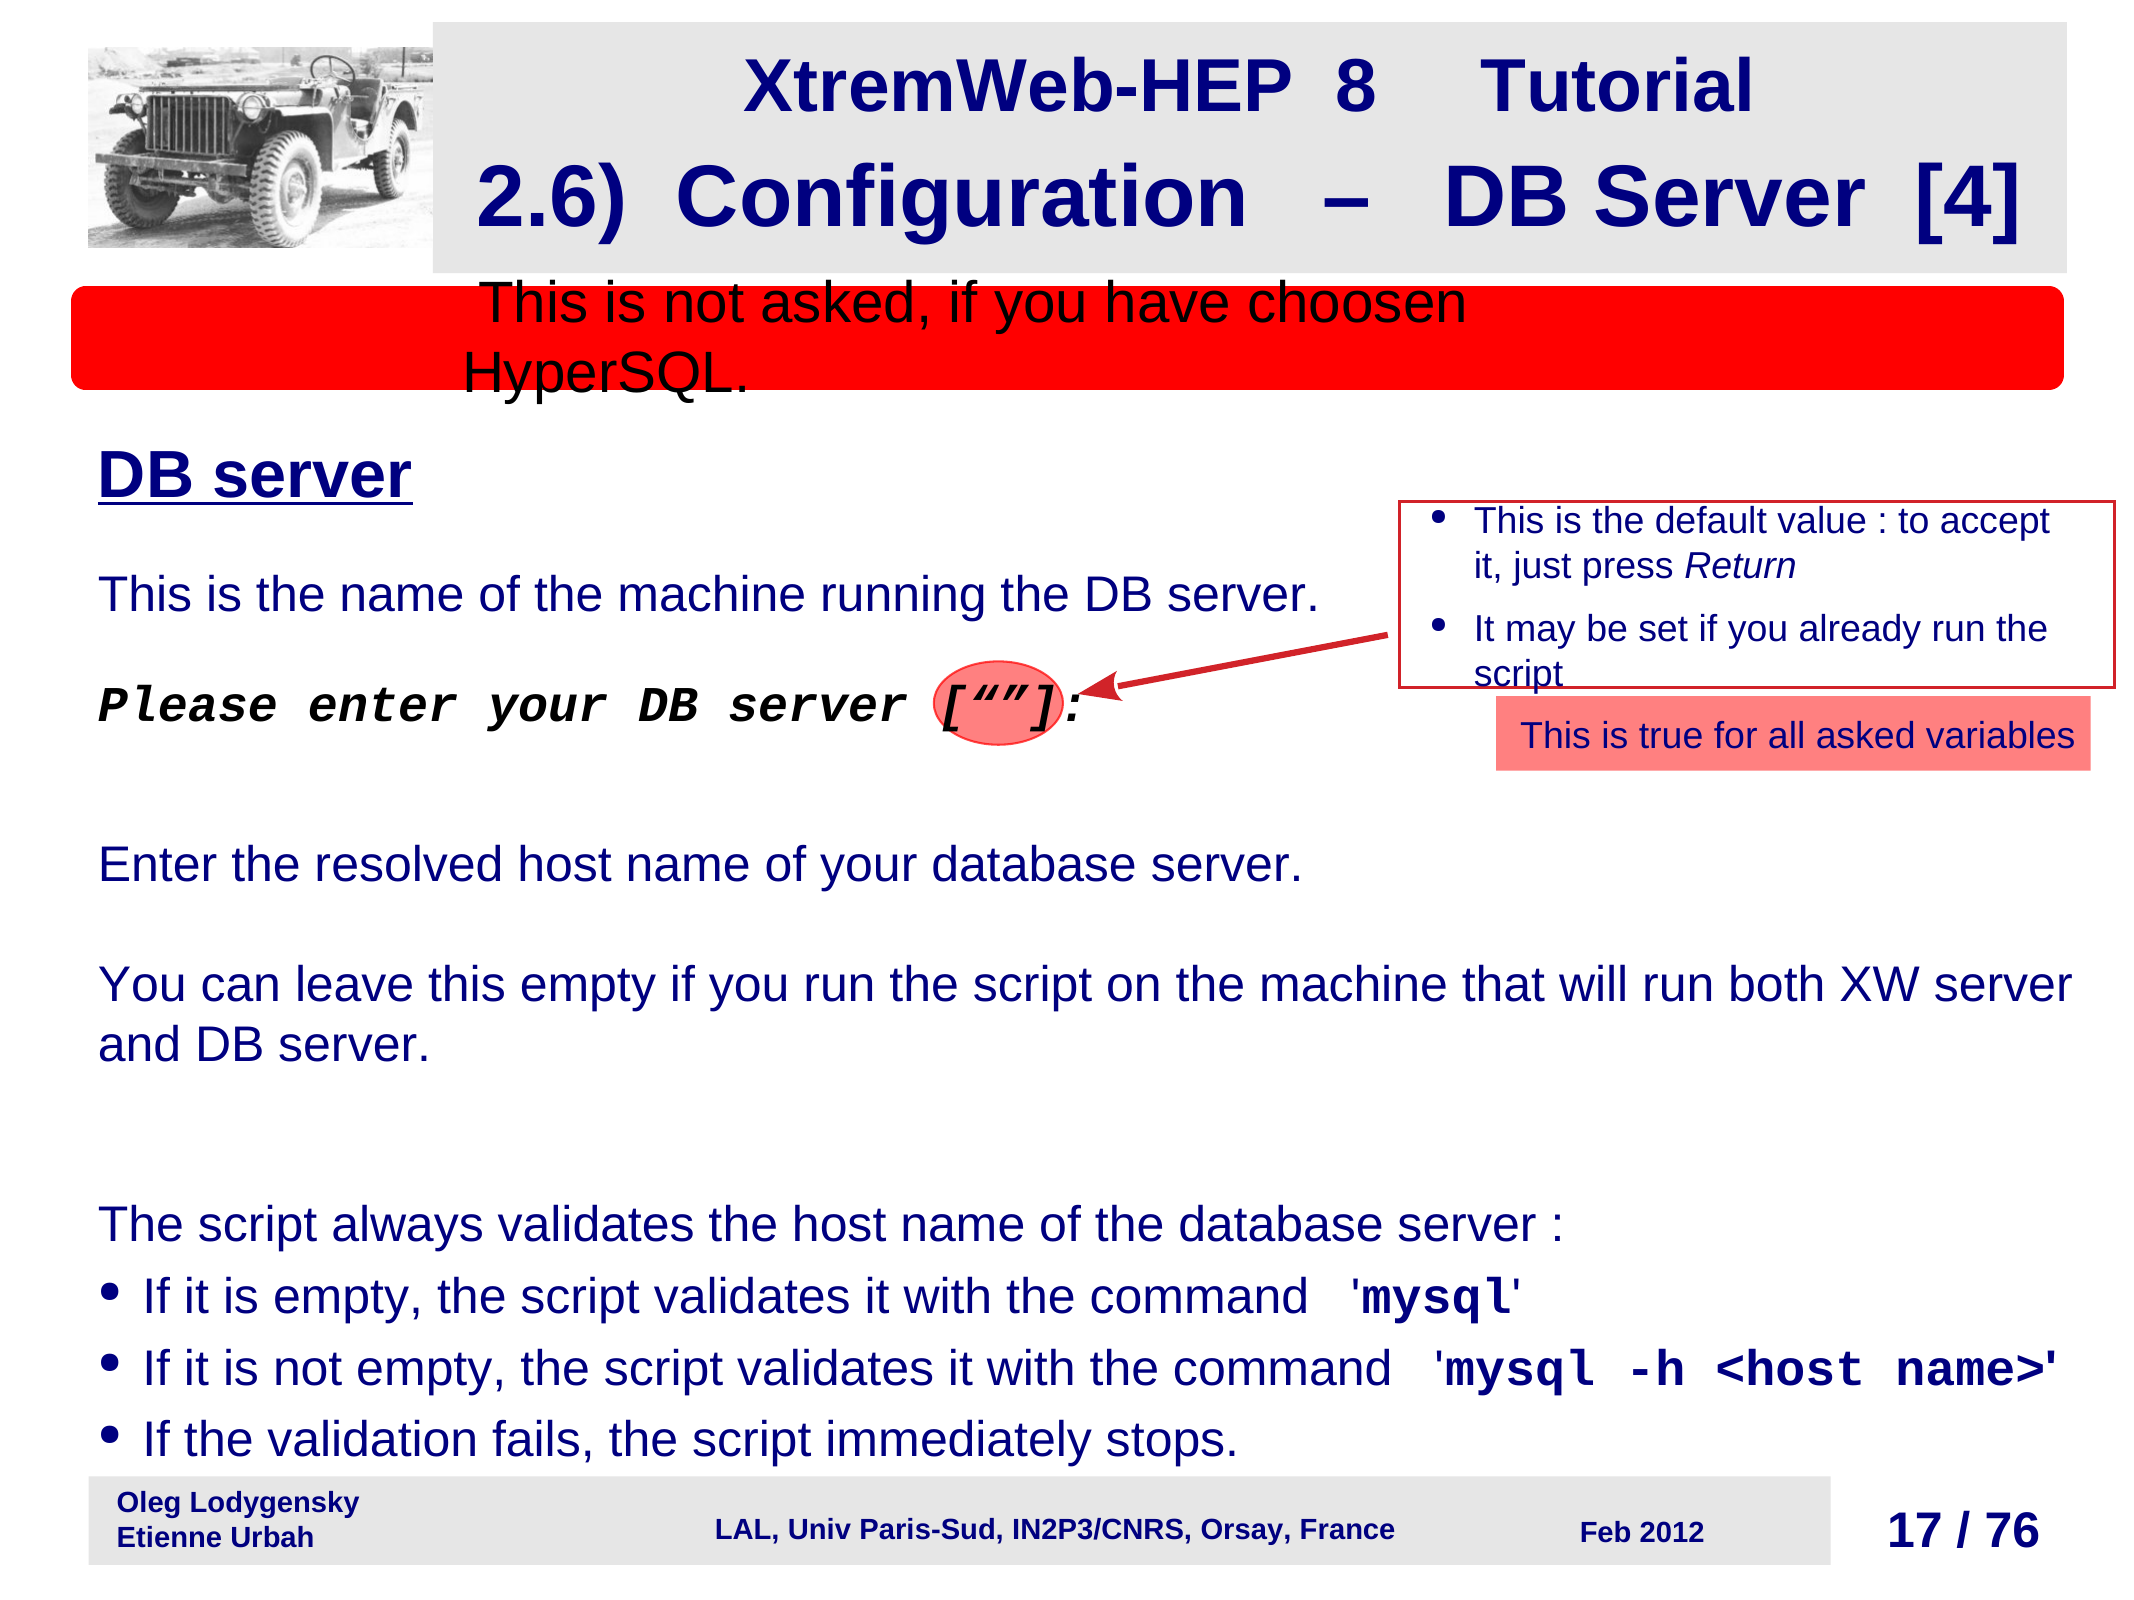

# 2.6) Configuration – DB Server [4]
 This is not asked, if you have choosen HyperSQL.
DB server
This is the name of the machine running the DB server.
Please enter your DB server [“”]:
Enter the resolved host name of your database server.
You can leave this empty if you run the script on the machine that will run both XW server and DB server.
The script always validates the host name of the database server :
If it is empty, the script validates it with the command 'mysql'
If it is not empty, the script validates it with the command 'mysql -h <host name>'
If the validation fails, the script immediately stops.
This is the default value : to accept it, just press Return
It may be set if you already run the script
This is true for all asked variables
17